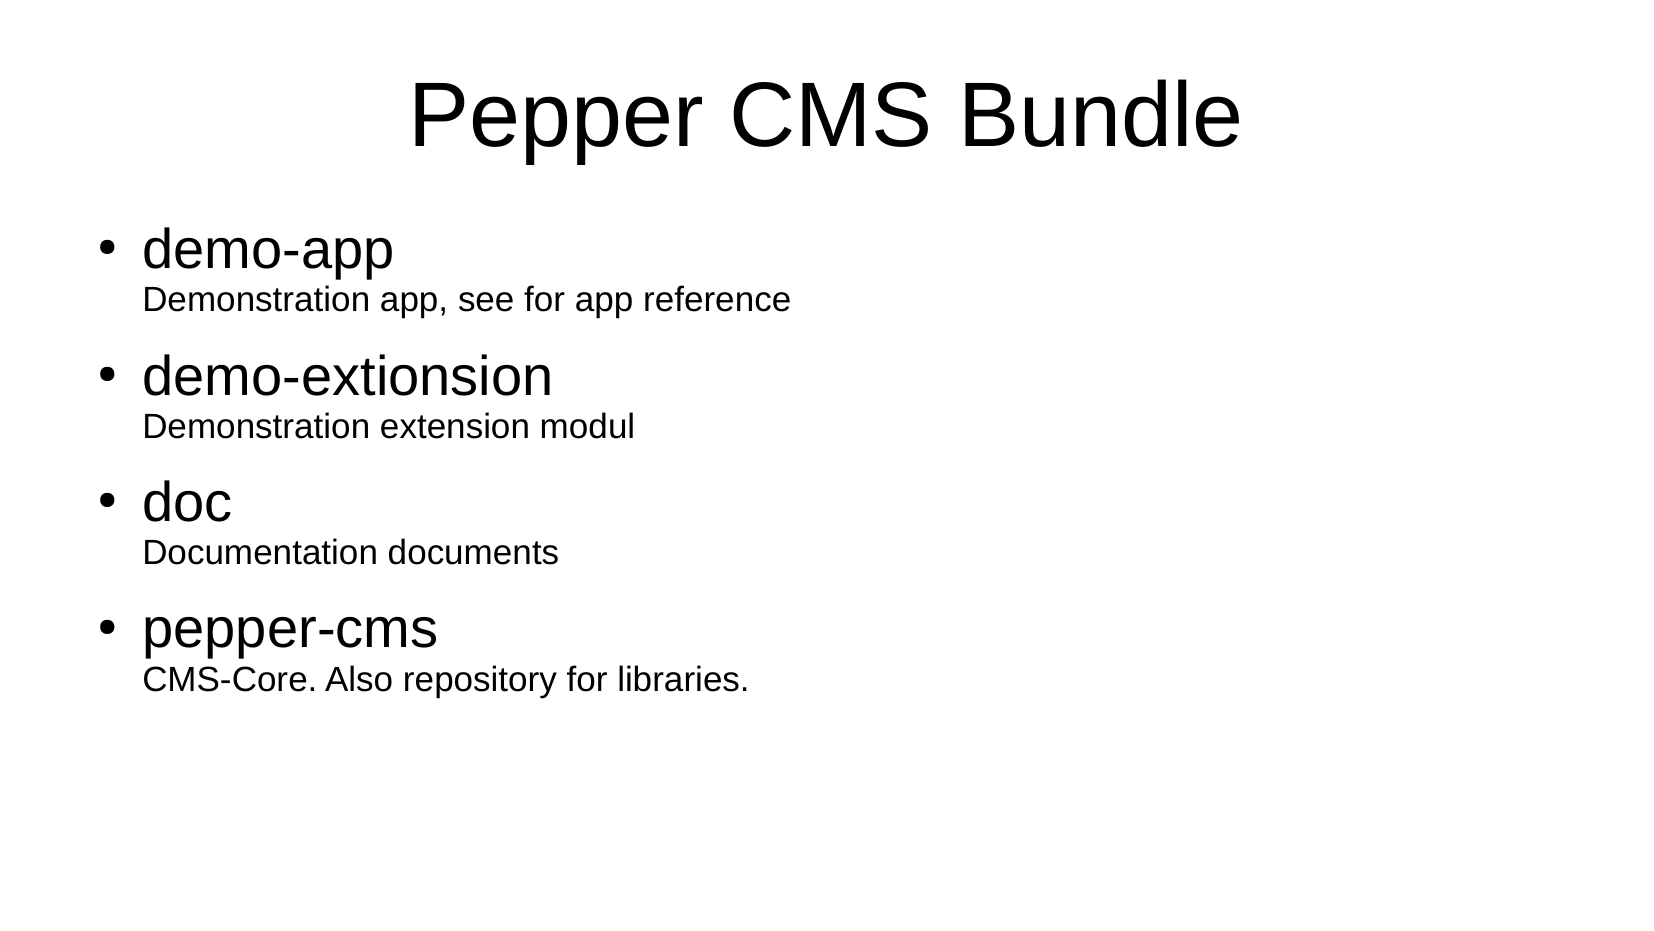

# Pepper CMS Bundle
demo-app
Demonstration app, see for app reference
demo-extionsion
Demonstration extension modul
doc
Documentation documents
pepper-cms
CMS-Core. Also repository for libraries.